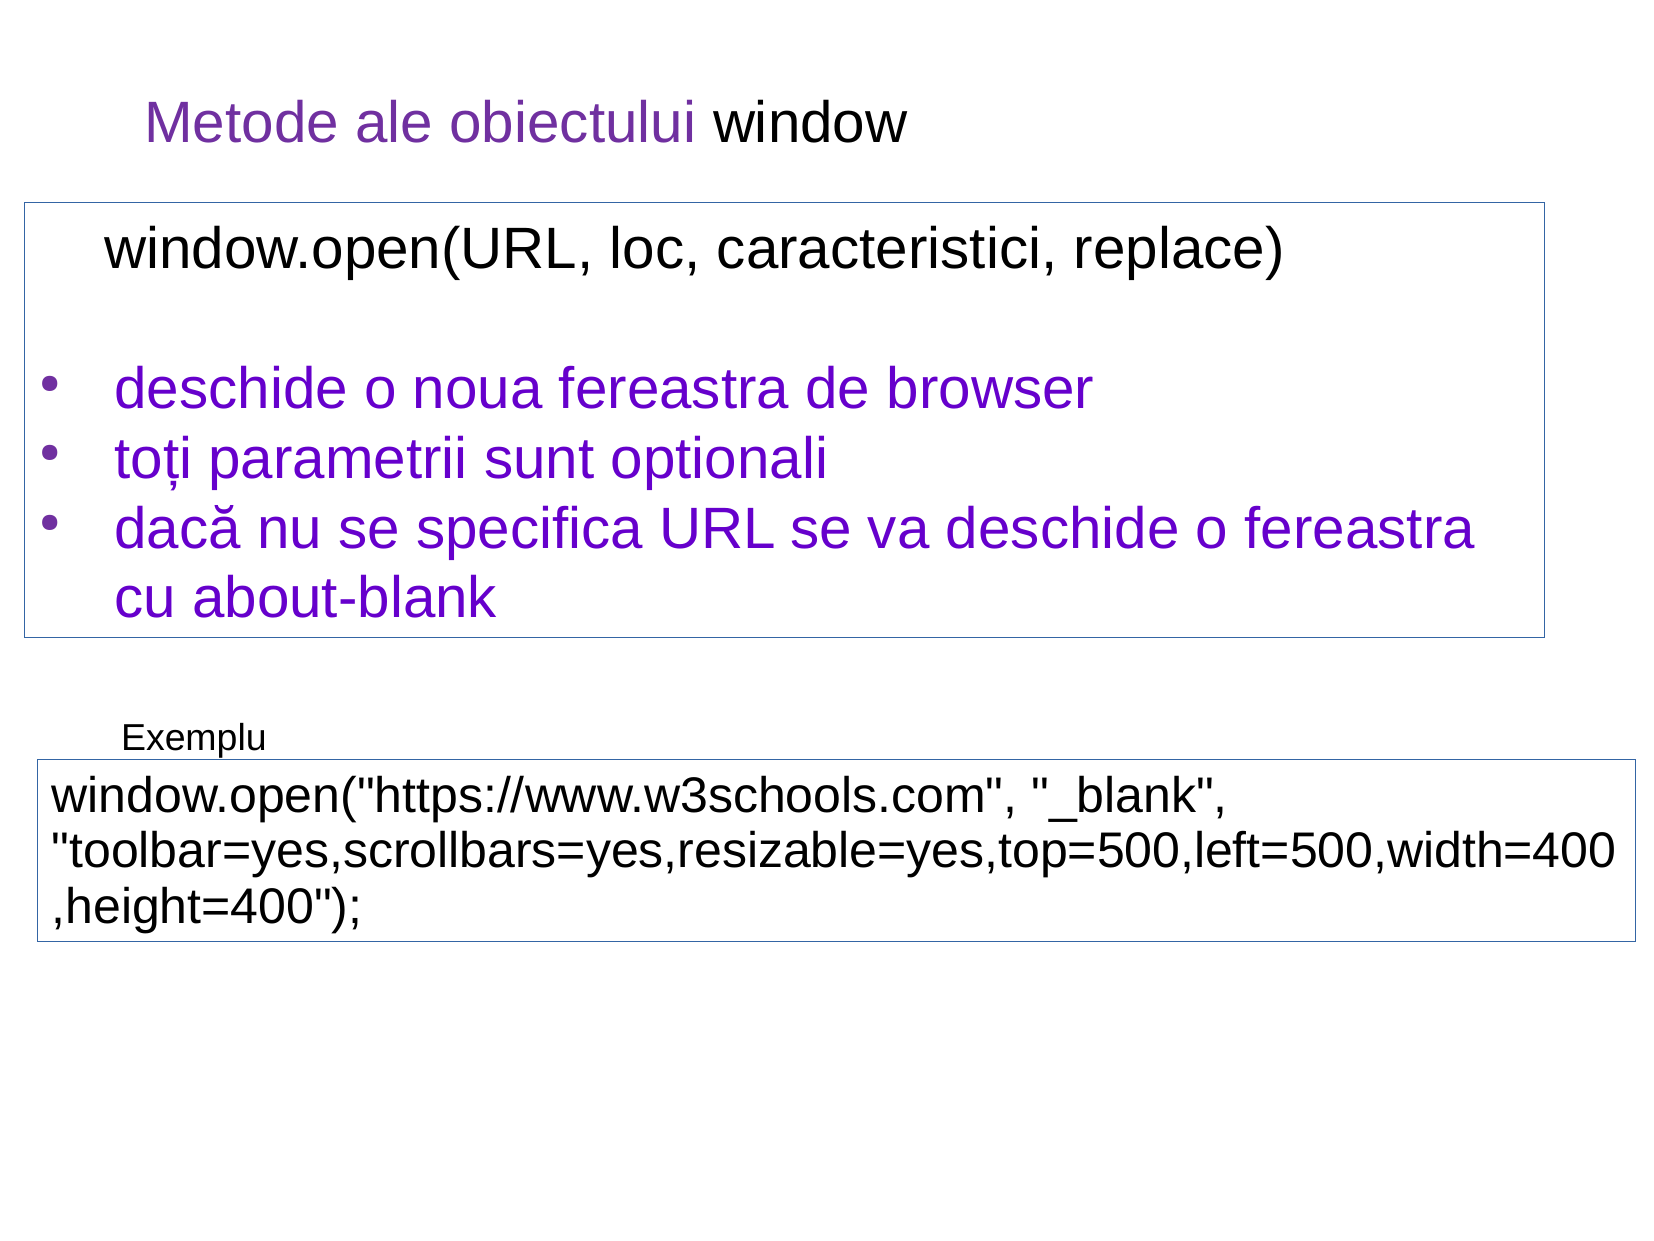

Metode ale obiectului window
 window.open(URL, loc, caracteristici, replace)
deschide o noua fereastra de browser
toți parametrii sunt optionali
dacă nu se specifica URL se va deschide o fereastra cu about-blank
Exemplu
window.open("https://www.w3schools.com", "_blank", "toolbar=yes,scrollbars=yes,resizable=yes,top=500,left=500,width=400,height=400");